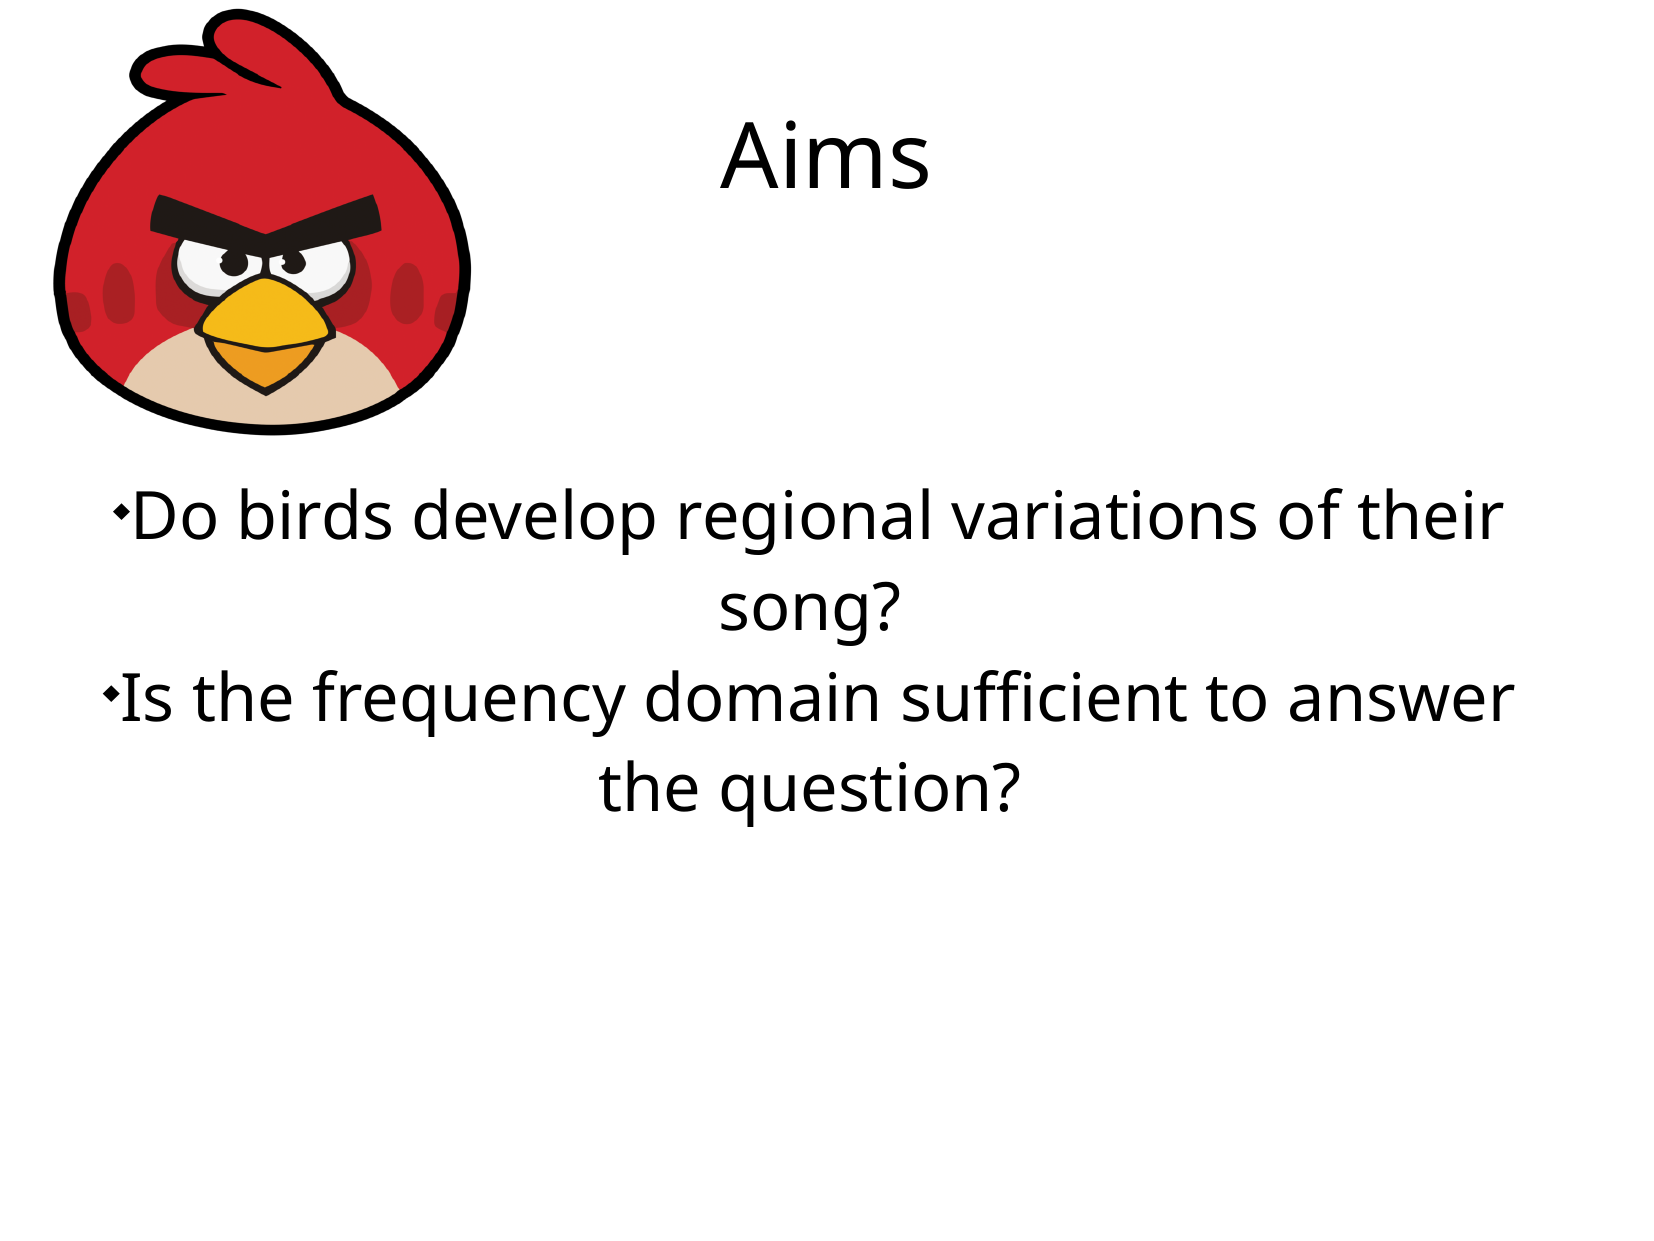

# Aims
Do birds develop regional variations of their song?
Is the frequency domain sufficient to answer the question?